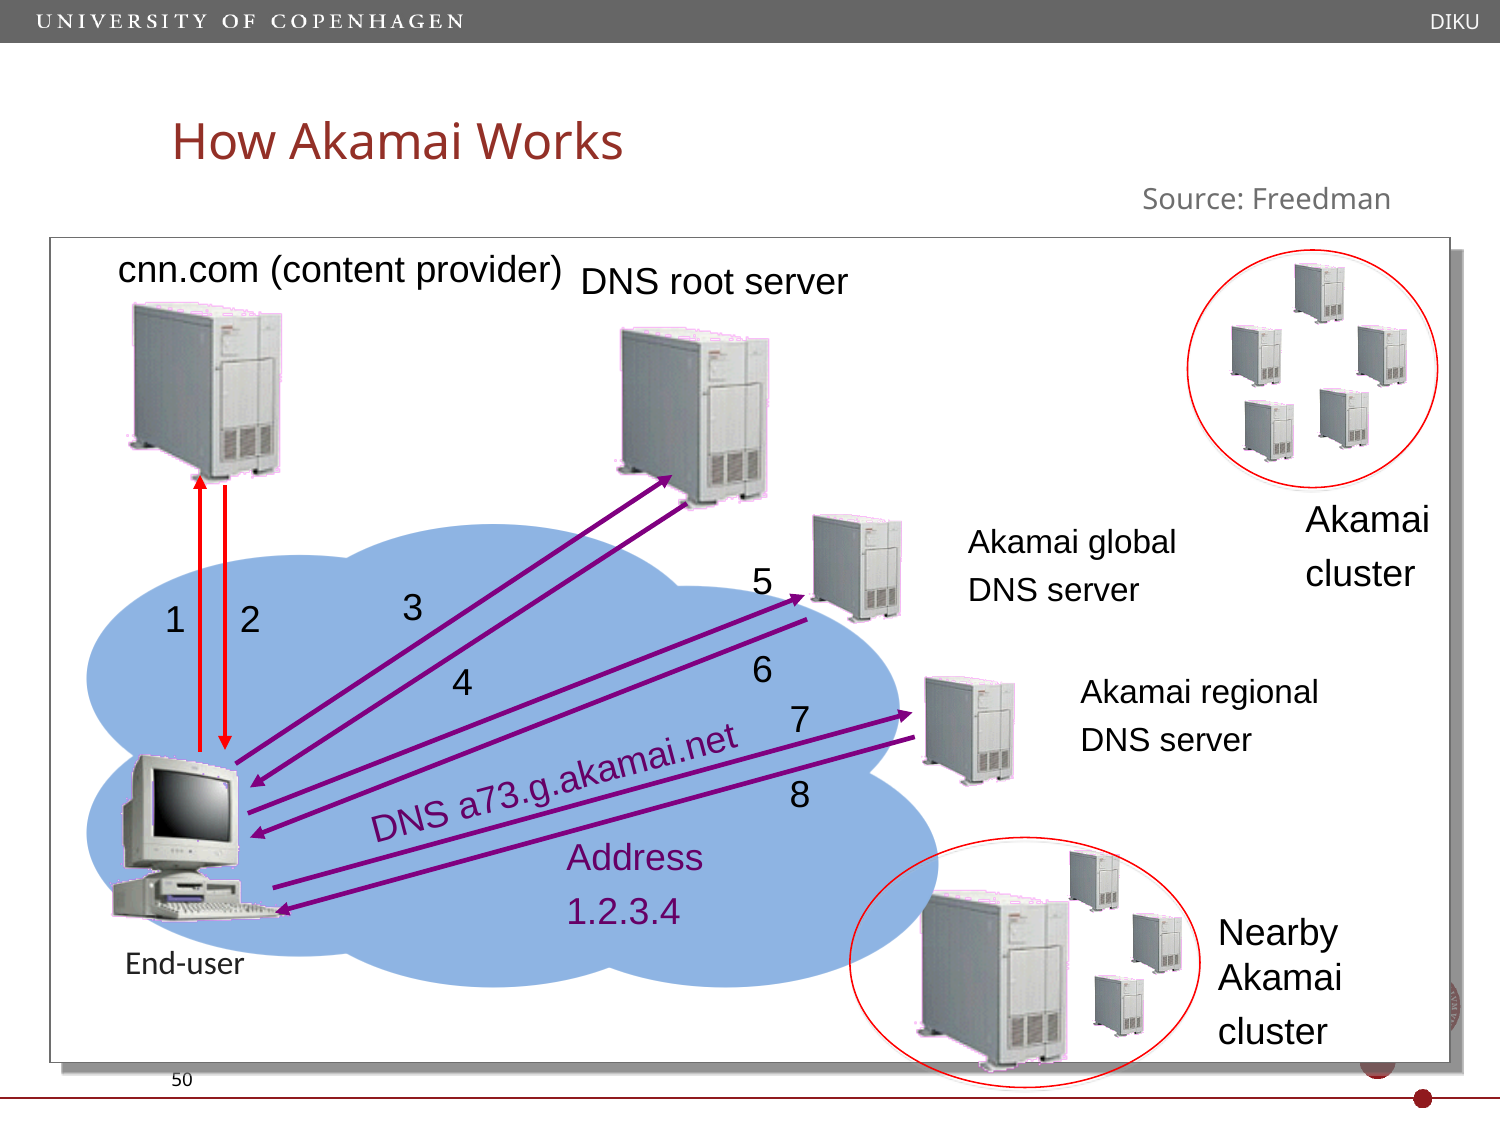

DIKU
# How Akamai Works
Source: Freedman
cnn.com (content provider)
DNS root server
Akamai
cluster
Akamai global
DNS server
5
3
1
2
6
4
Akamai regional
DNS server
7
DNS a73.g.akamai.net
8
Address
1.2.3.4
Nearby
Akamai
cluster
End-user